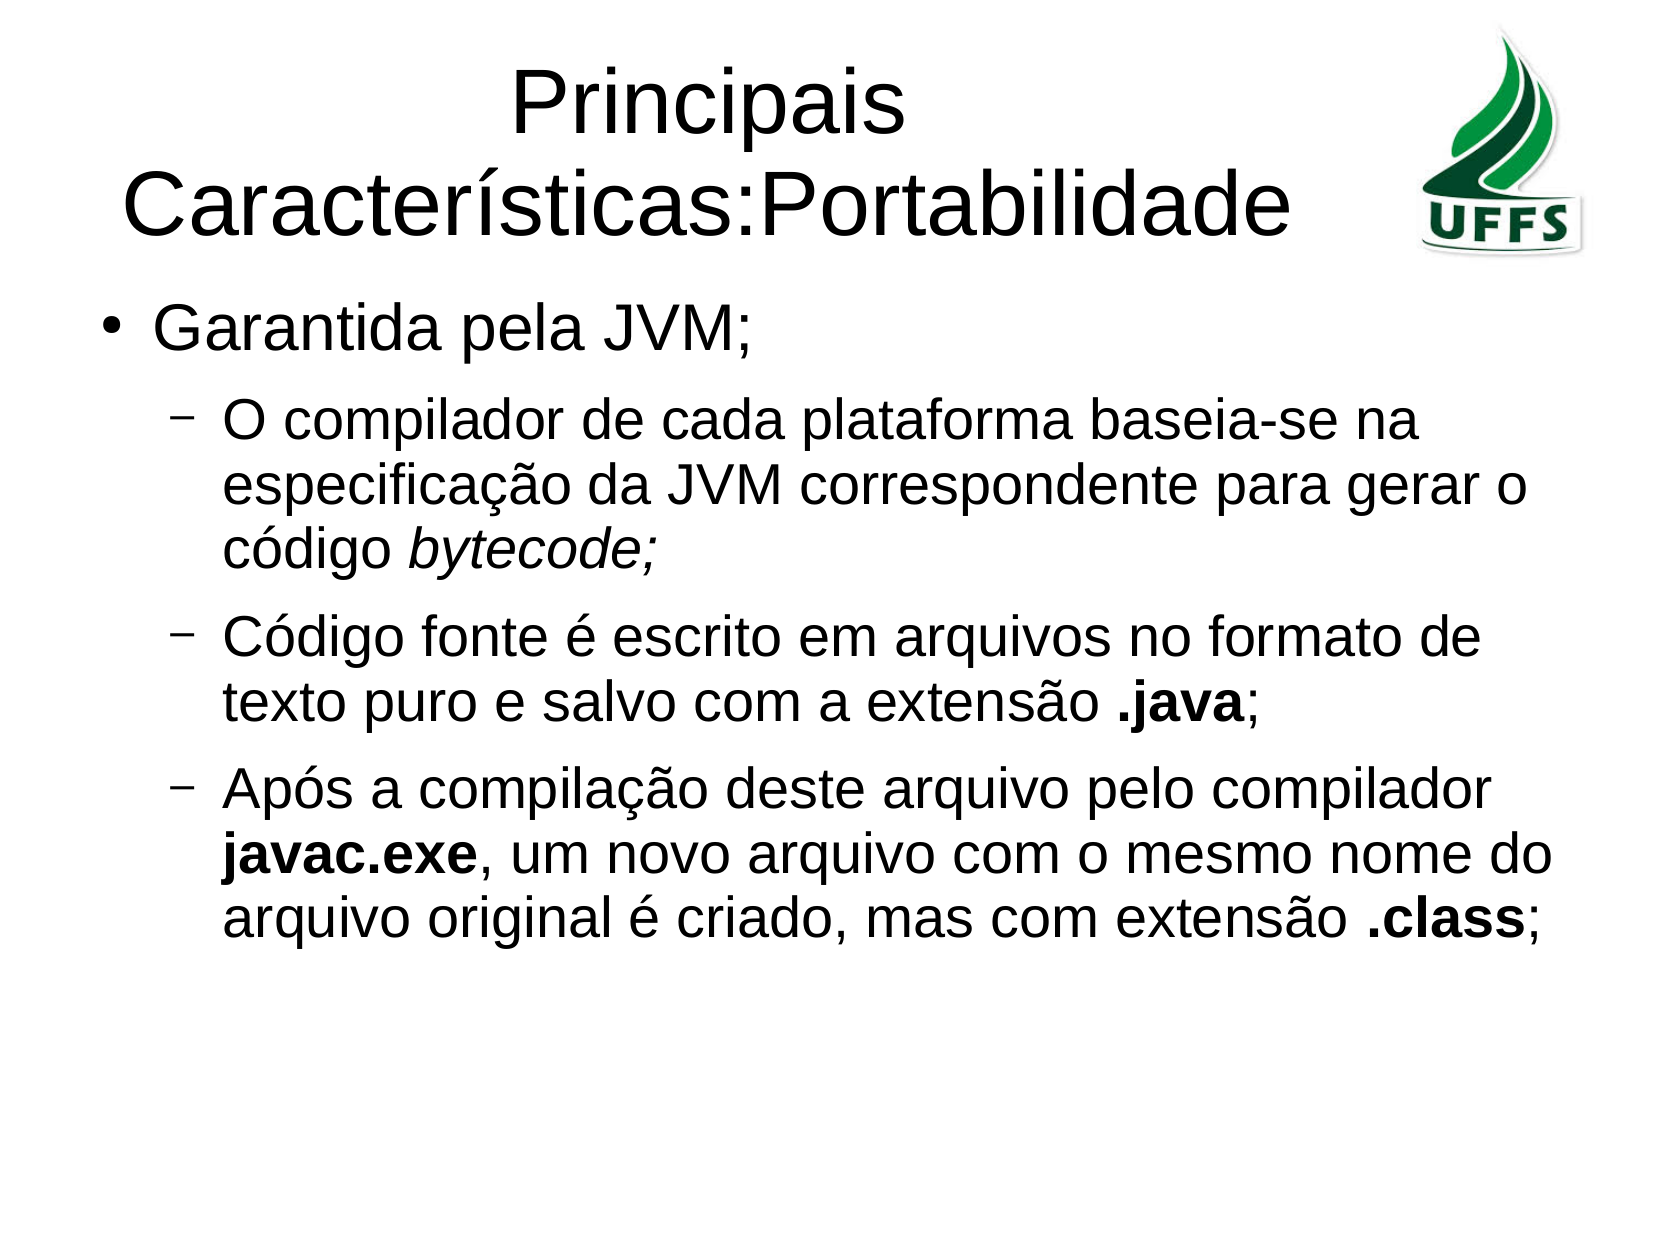

# Principais Características:Portabilidade
Garantida pela JVM;
O compilador de cada plataforma baseia-se na especificação da JVM correspondente para gerar o código bytecode;
Código fonte é escrito em arquivos no formato de texto puro e salvo com a extensão .java;
Após a compilação deste arquivo pelo compilador javac.exe, um novo arquivo com o mesmo nome do arquivo original é criado, mas com extensão .class;